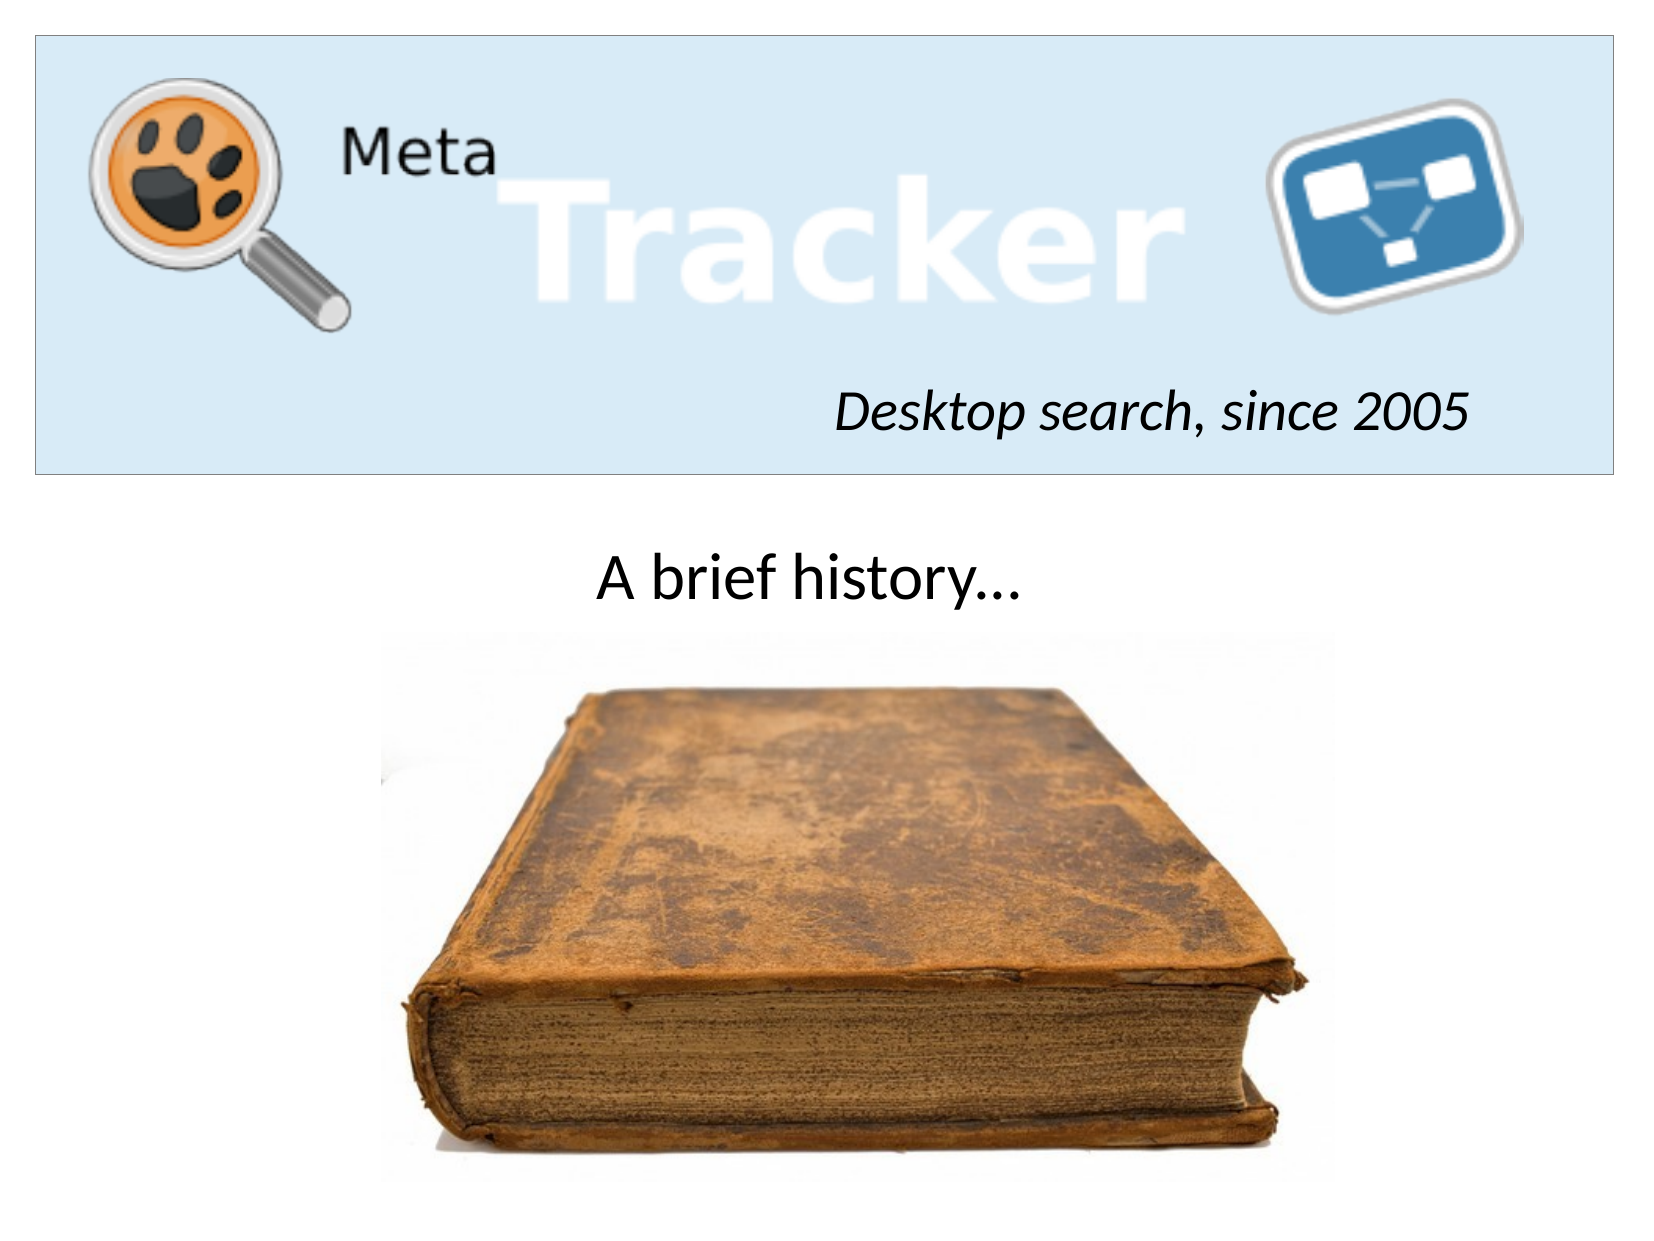

Desktop search, since 2005
A brief history...